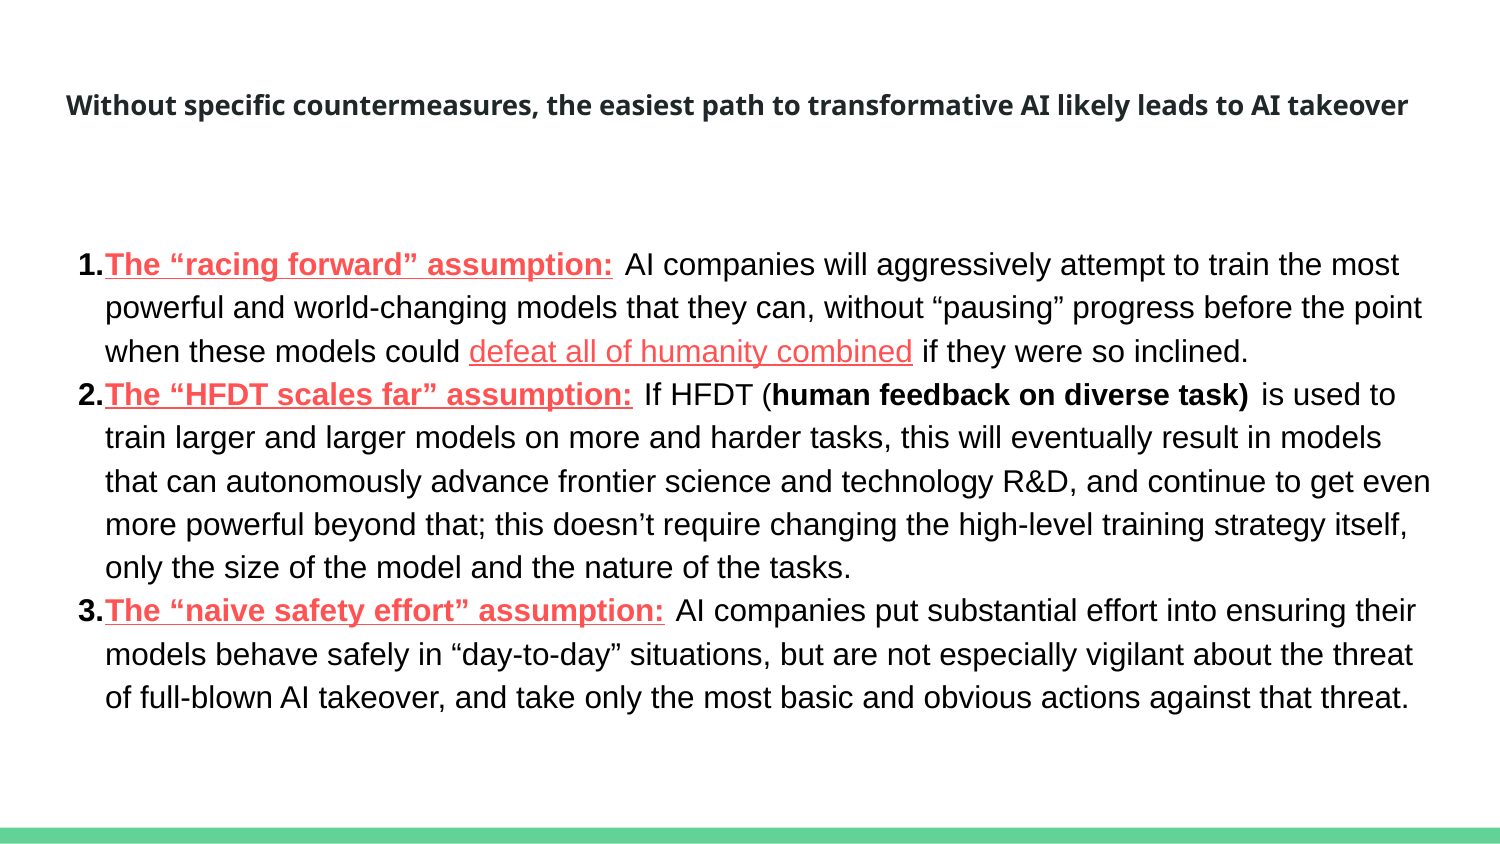

# Without specific countermeasures, the easiest path to transformative AI likely leads to AI takeover
The “racing forward” assumption: AI companies will aggressively attempt to train the most powerful and world-changing models that they can, without “pausing” progress before the point when these models could defeat all of humanity combined if they were so inclined.
The “HFDT scales far” assumption: If HFDT (human feedback on diverse task) is used to train larger and larger models on more and harder tasks, this will eventually result in models that can autonomously advance frontier science and technology R&D, and continue to get even more powerful beyond that; this doesn’t require changing the high-level training strategy itself, only the size of the model and the nature of the tasks.
The “naive safety effort” assumption: AI companies put substantial effort into ensuring their models behave safely in “day-to-day” situations, but are not especially vigilant about the threat of full-blown AI takeover, and take only the most basic and obvious actions against that threat.